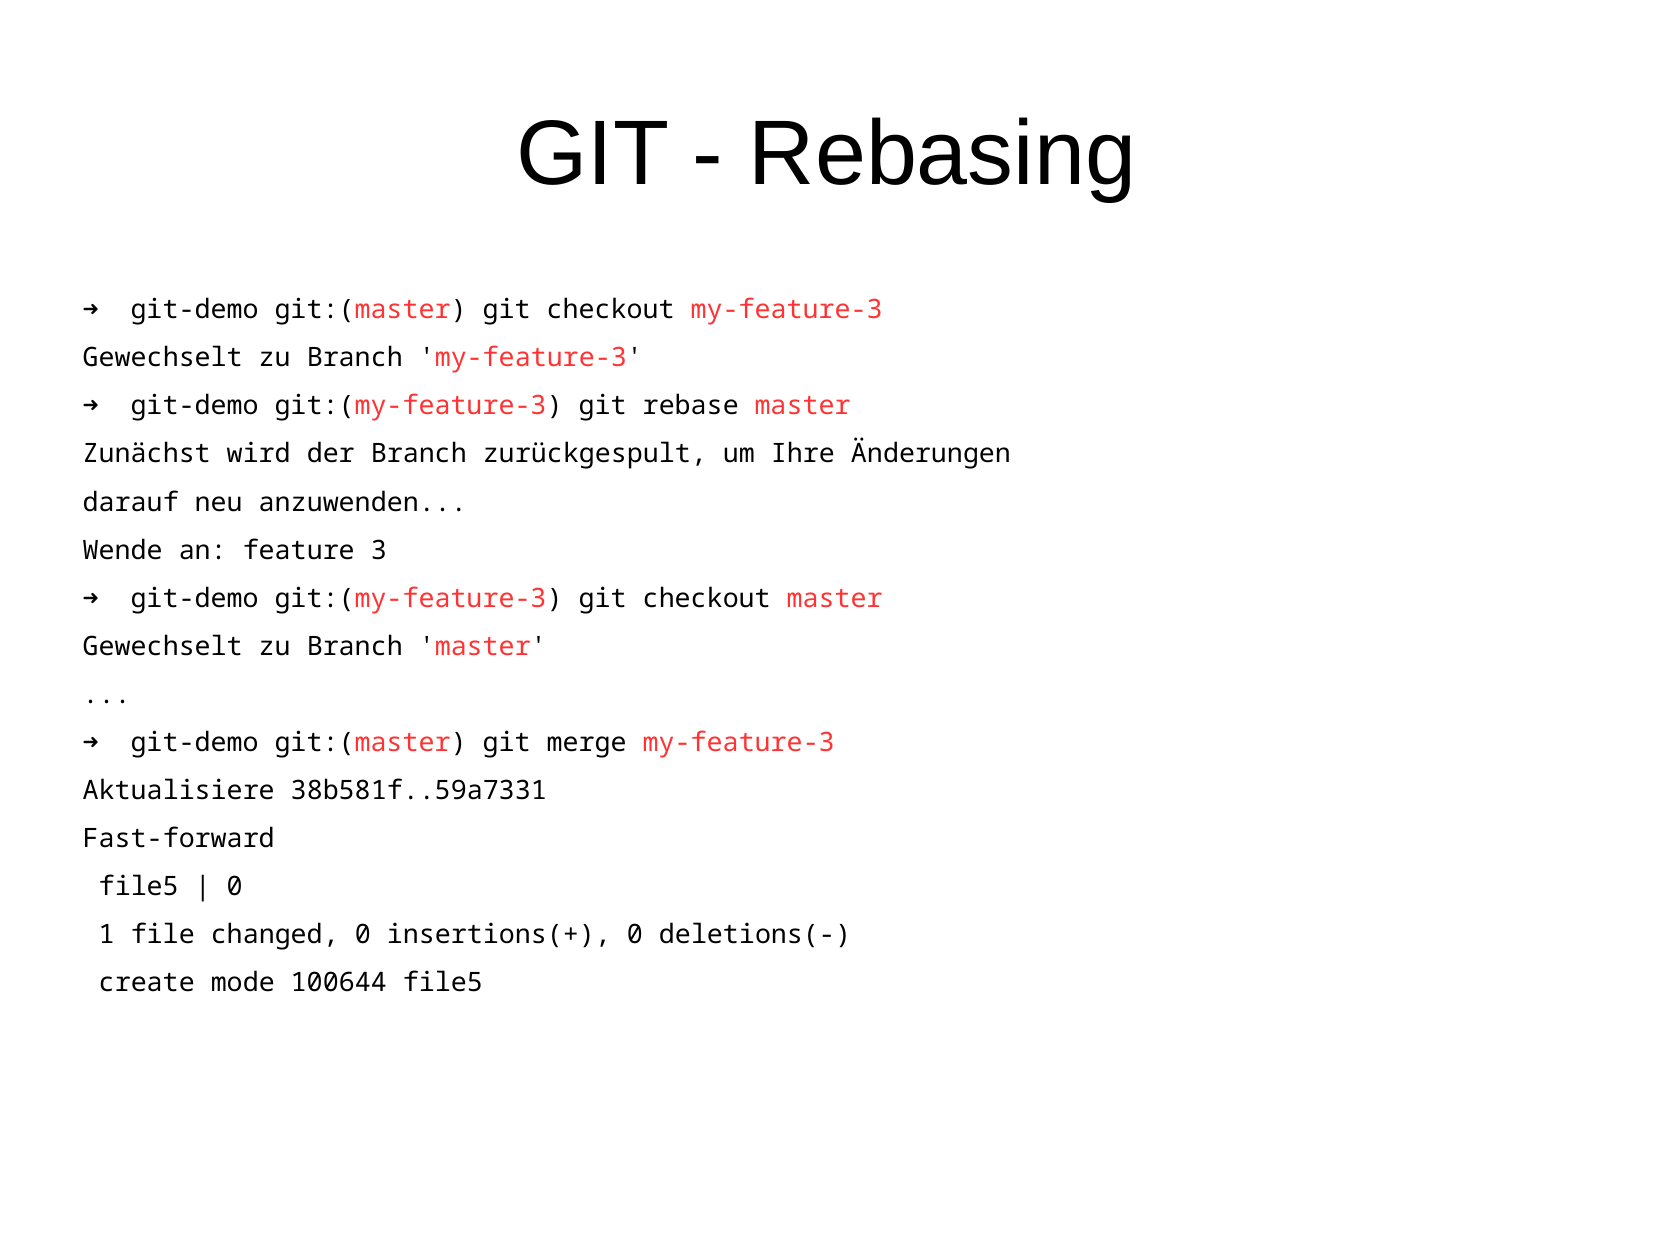

# GIT - Rebasing
➜ git-demo git:(master) git checkout my-feature-3
Gewechselt zu Branch 'my-feature-3'
➜ git-demo git:(my-feature-3) git rebase master
Zunächst wird der Branch zurückgespult, um Ihre Änderungen
darauf neu anzuwenden...
Wende an: feature 3
➜ git-demo git:(my-feature-3) git checkout master
Gewechselt zu Branch 'master'
...
➜ git-demo git:(master) git merge my-feature-3
Aktualisiere 38b581f..59a7331
Fast-forward
 file5 | 0
 1 file changed, 0 insertions(+), 0 deletions(-)
 create mode 100644 file5